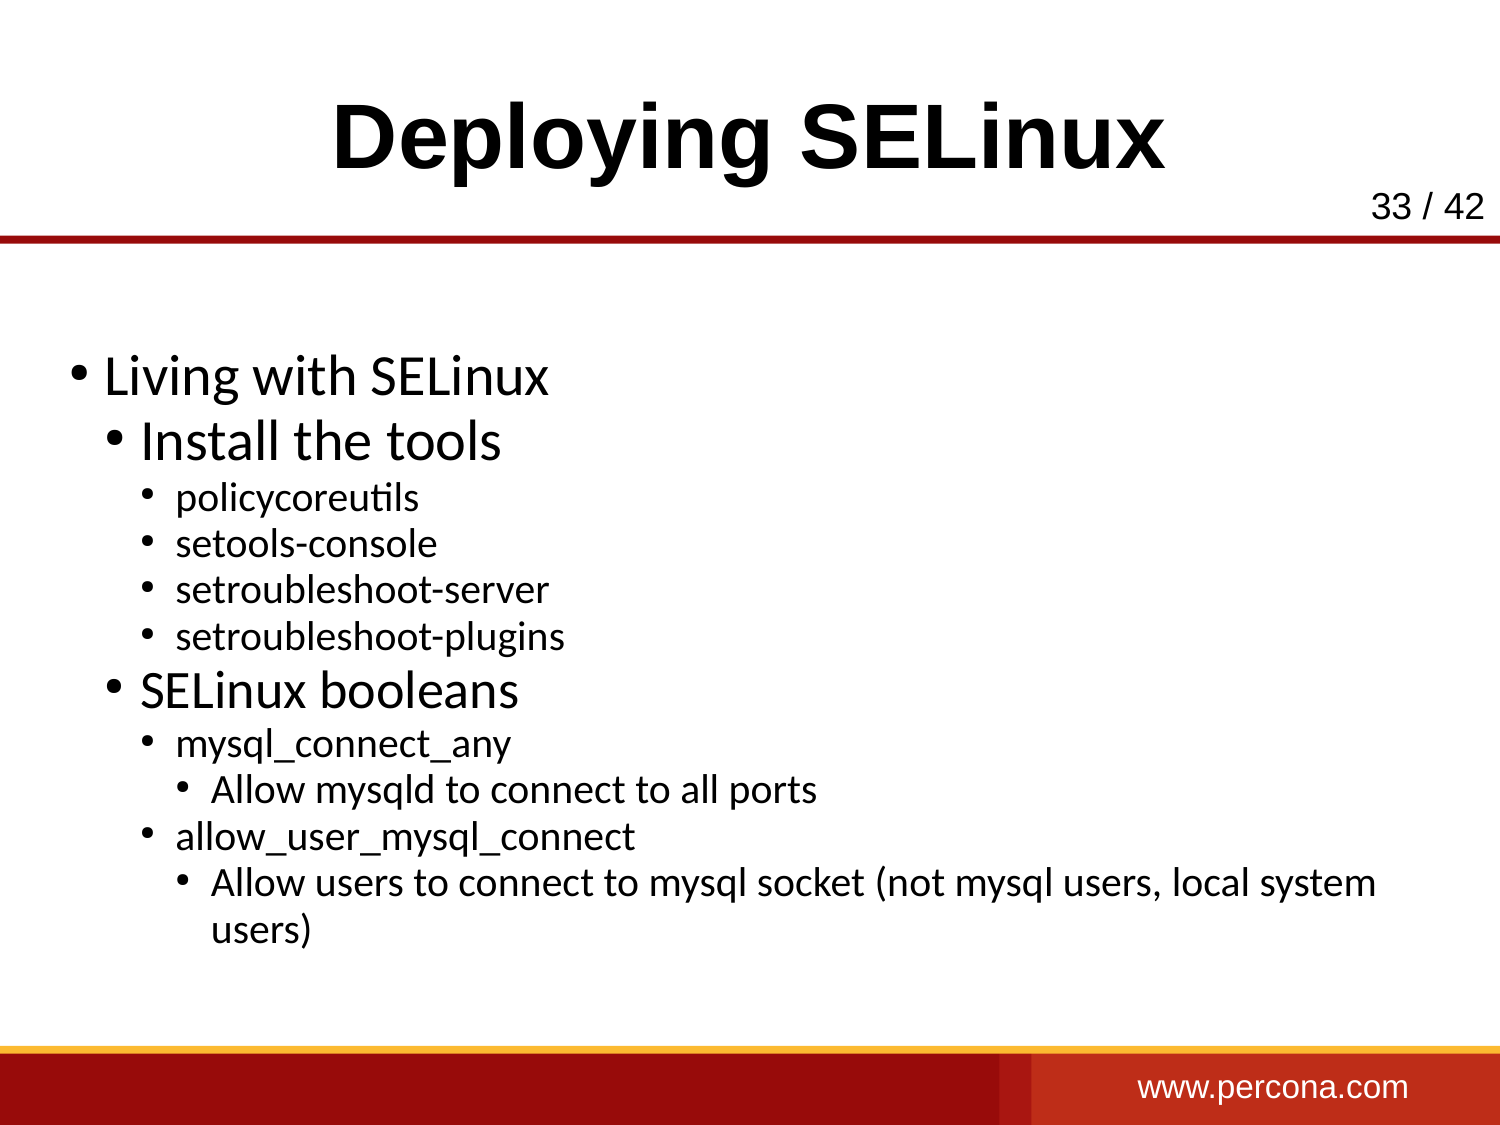

Deploying SELinux
Living with SELinux
Install the tools
policycoreutils
setools-console
setroubleshoot-server
setroubleshoot-plugins
SELinux booleans
mysql_connect_any
Allow mysqld to connect to all ports
allow_user_mysql_connect
Allow users to connect to mysql socket (not mysql users, local system users)